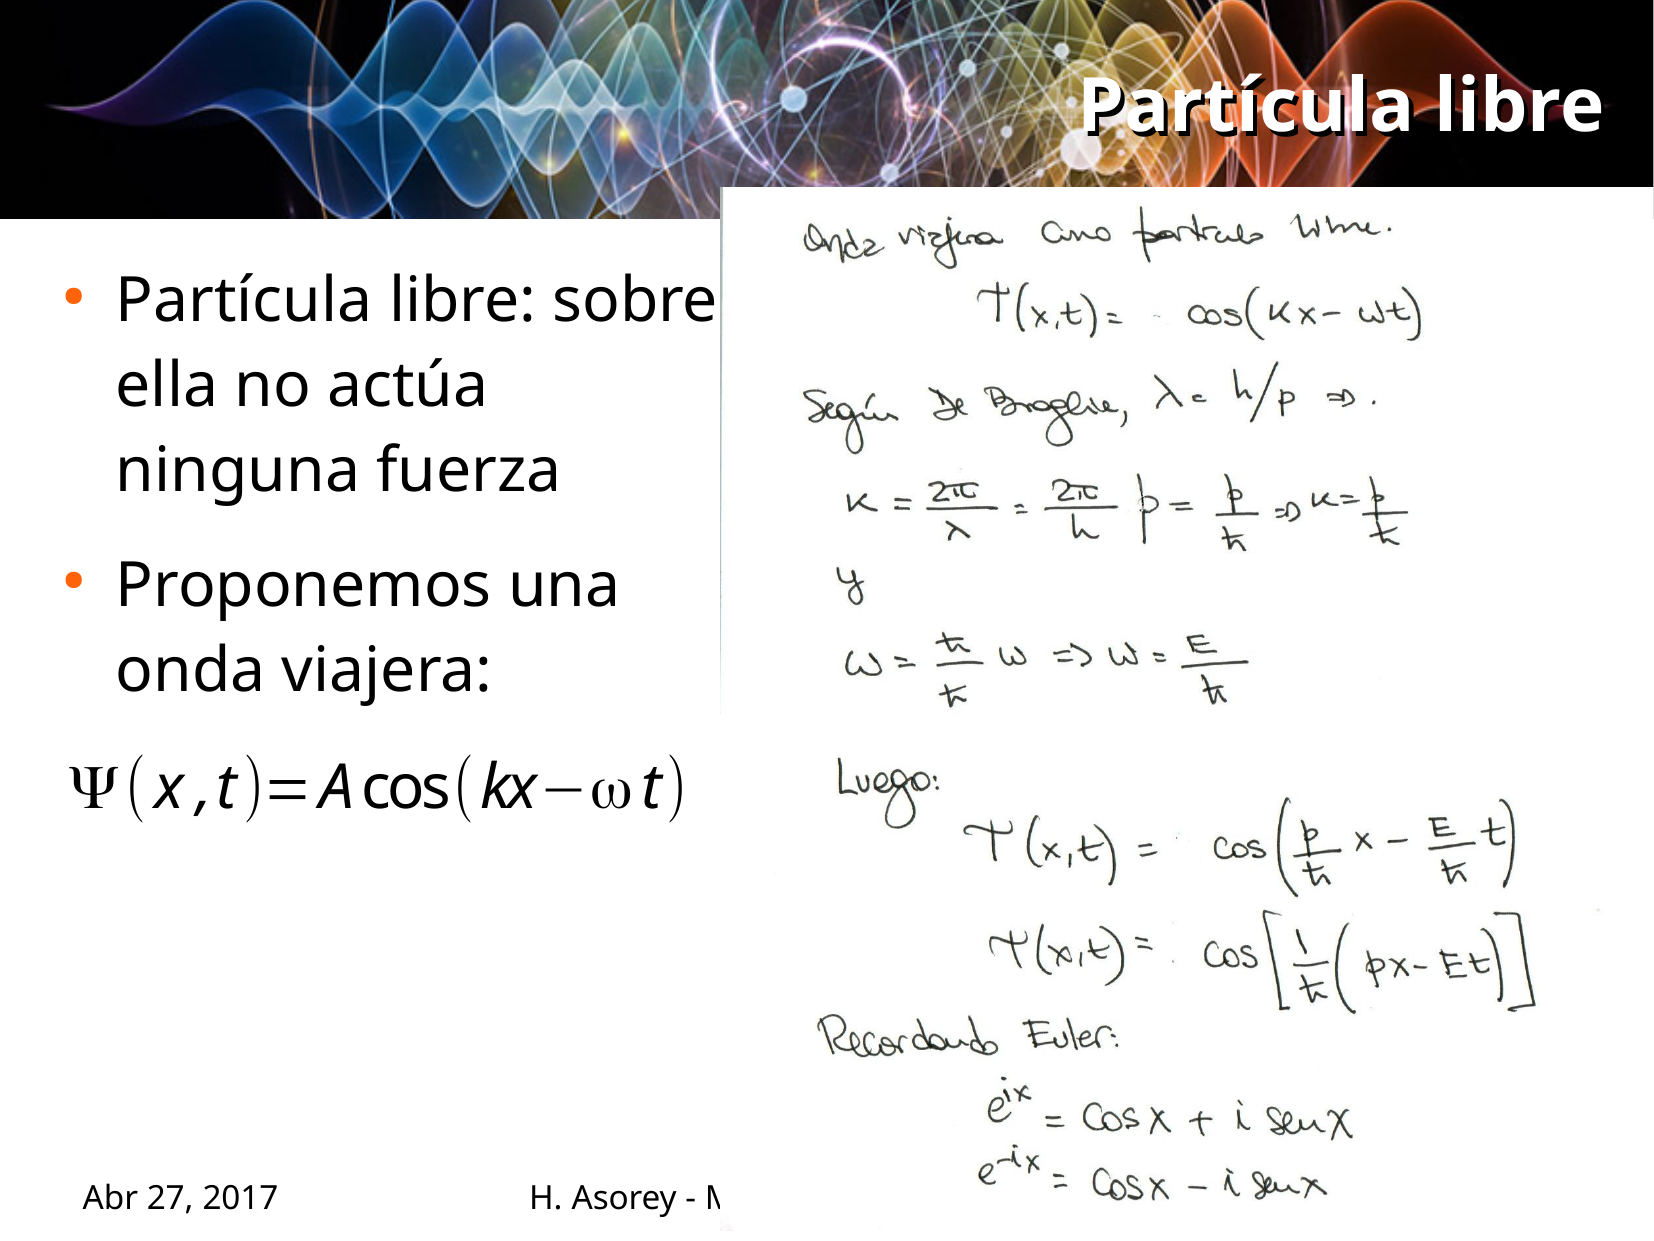

# Partícula libre
Partícula libre: sobre ella no actúa ninguna fuerza
Proponemos una onda viajera:
Abr 27, 2017
H. Asorey - Moderna A 2017 - U03C03
12